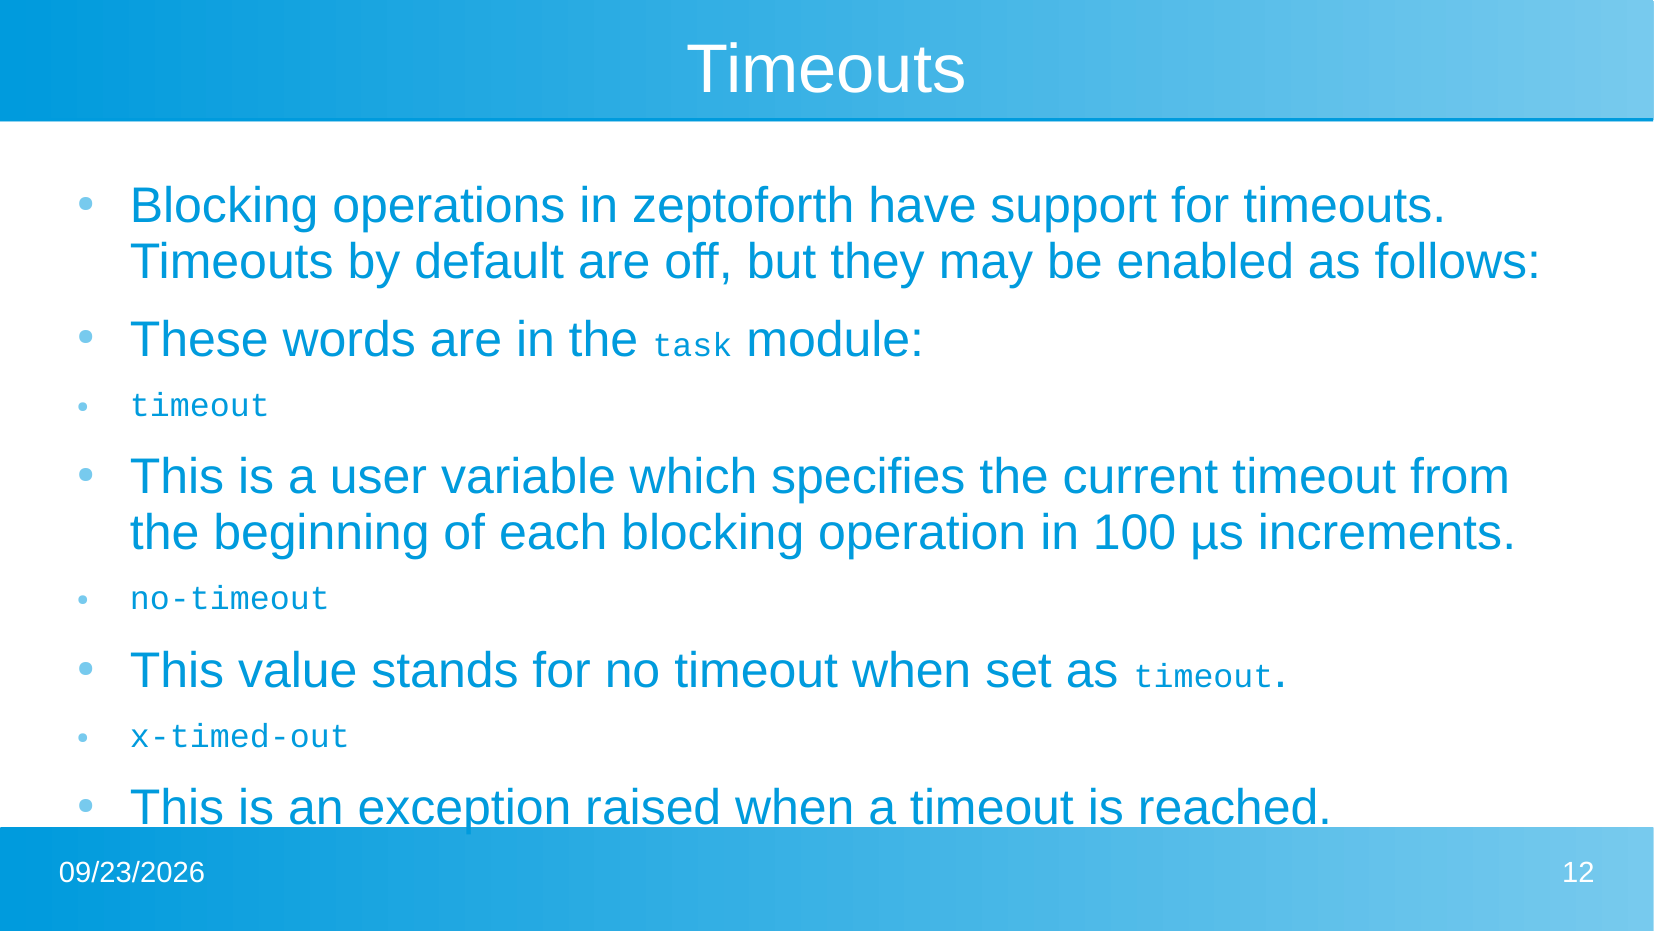

# Timeouts
Blocking operations in zeptoforth have support for timeouts. Timeouts by default are off, but they may be enabled as follows:
These words are in the task module:
timeout
This is a user variable which specifies the current timeout from the beginning of each blocking operation in 100 µs increments.
no-timeout
This value stands for no timeout when set as timeout.
x-timed-out
This is an exception raised when a timeout is reached.
12